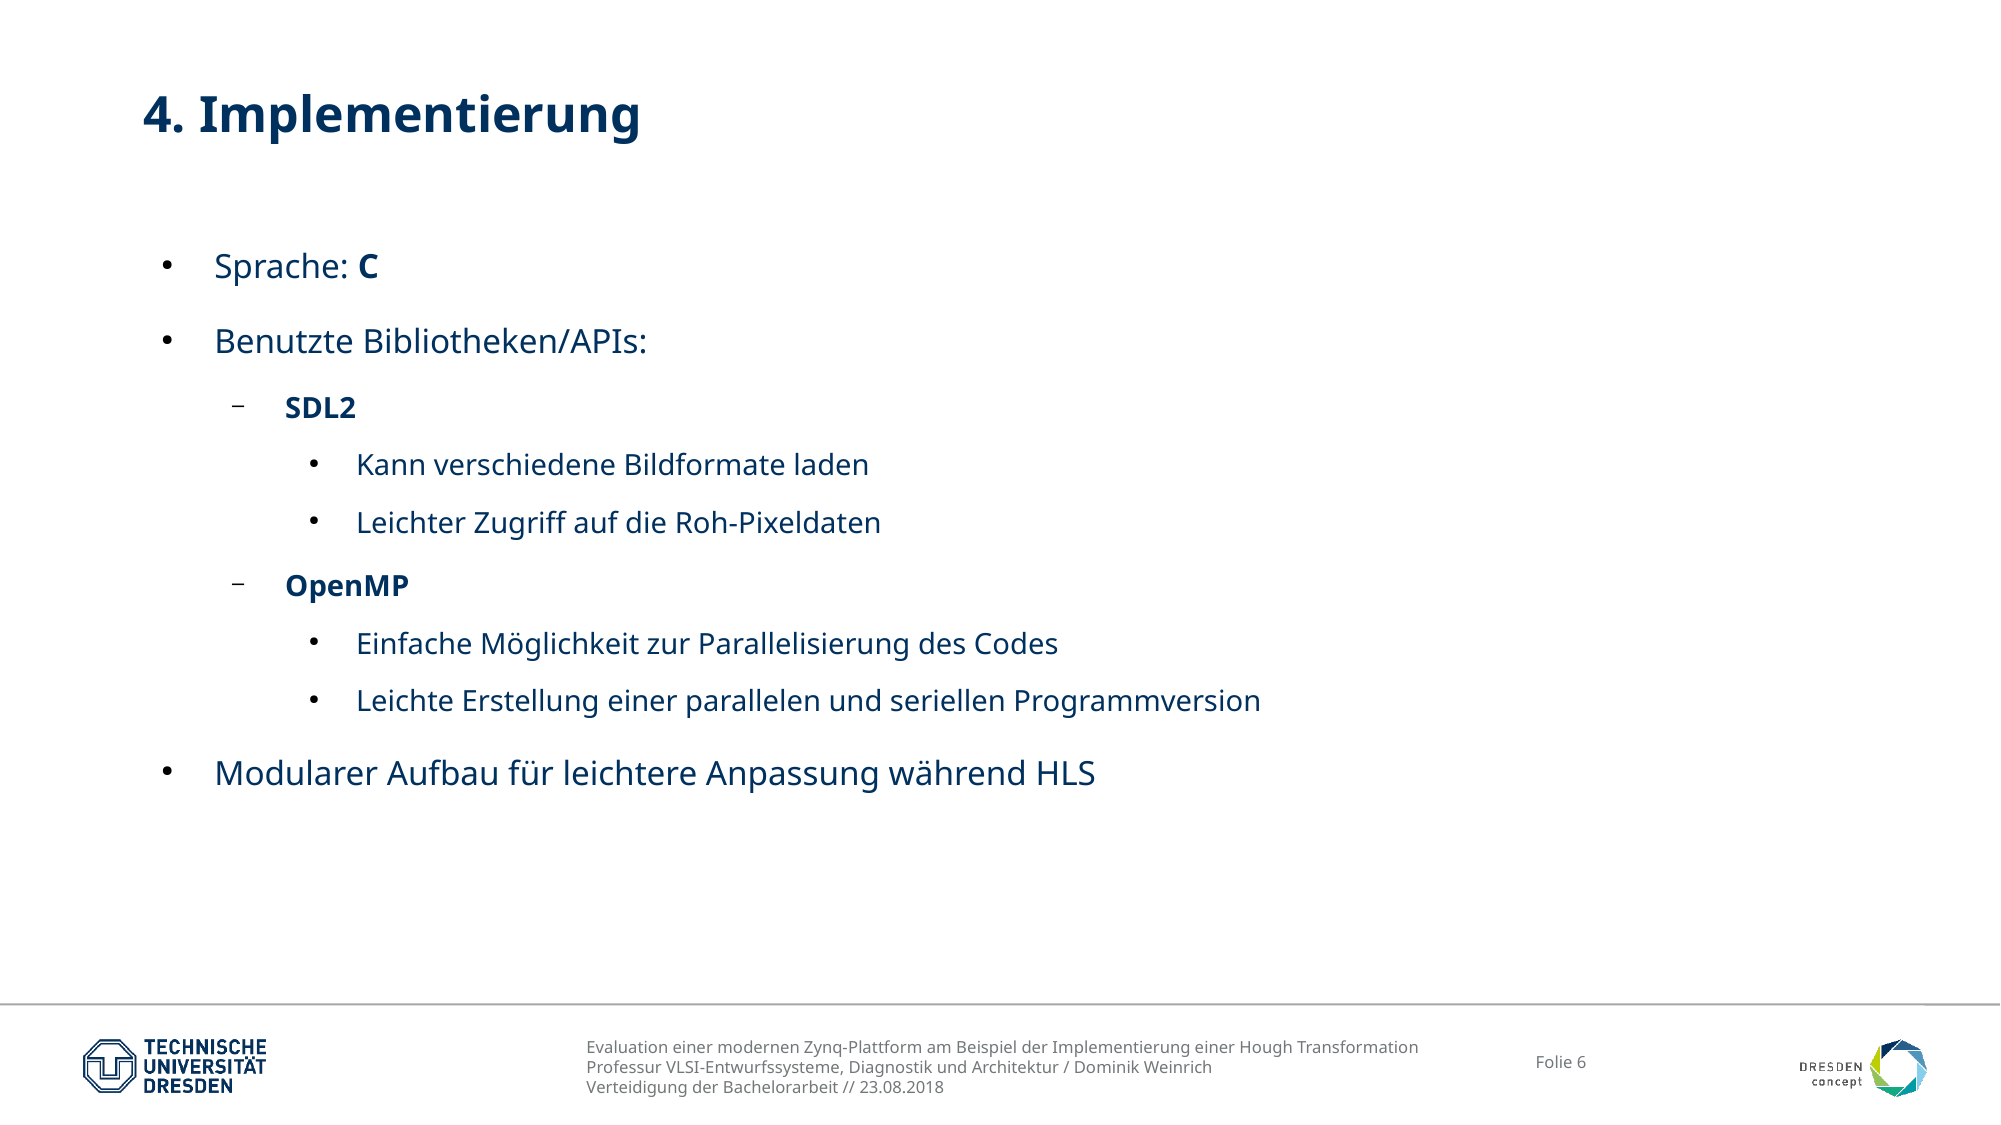

# 4. Implementierung
Sprache: C
Benutzte Bibliotheken/APIs:
SDL2
Kann verschiedene Bildformate laden
Leichter Zugriff auf die Roh-Pixeldaten
OpenMP
Einfache Möglichkeit zur Parallelisierung des Codes
Leichte Erstellung einer parallelen und seriellen Programmversion
Modularer Aufbau für leichtere Anpassung während HLS